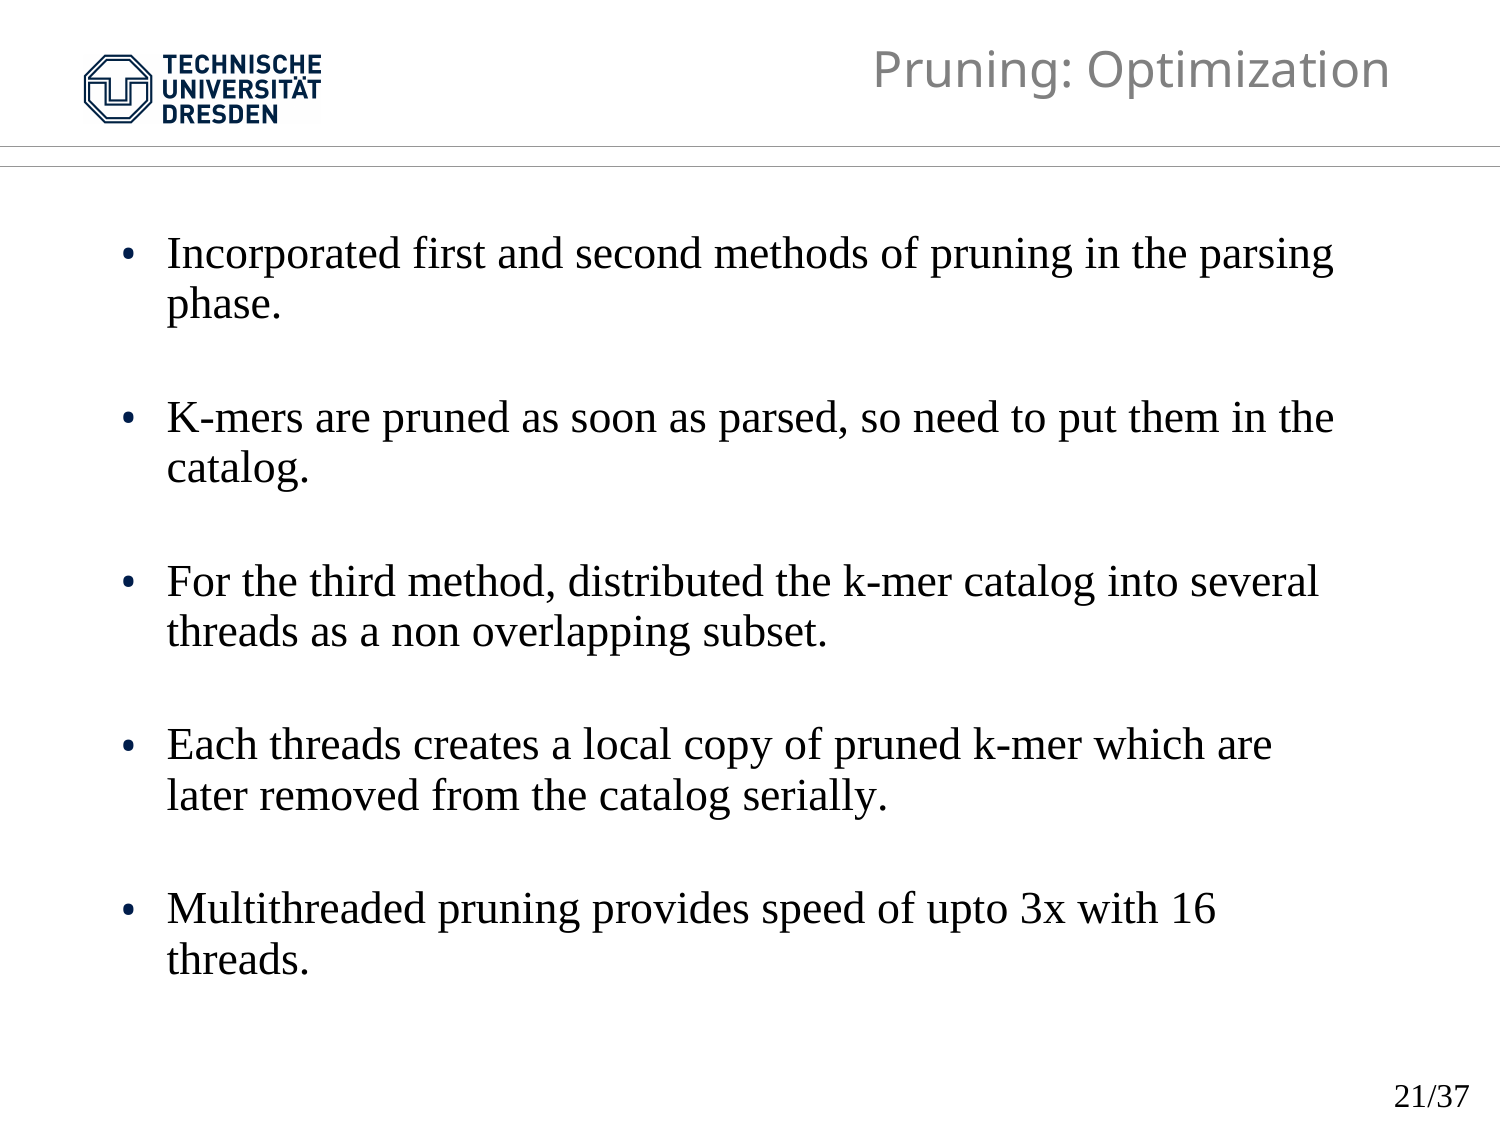

# Pruning: Optimization
Incorporated first and second methods of pruning in the parsing phase.
K-mers are pruned as soon as parsed, so need to put them in the catalog.
For the third method, distributed the k-mer catalog into several threads as a non overlapping subset.
Each threads creates a local copy of pruned k-mer which are later removed from the catalog serially.
Multithreaded pruning provides speed of upto 3x with 16 threads.
21